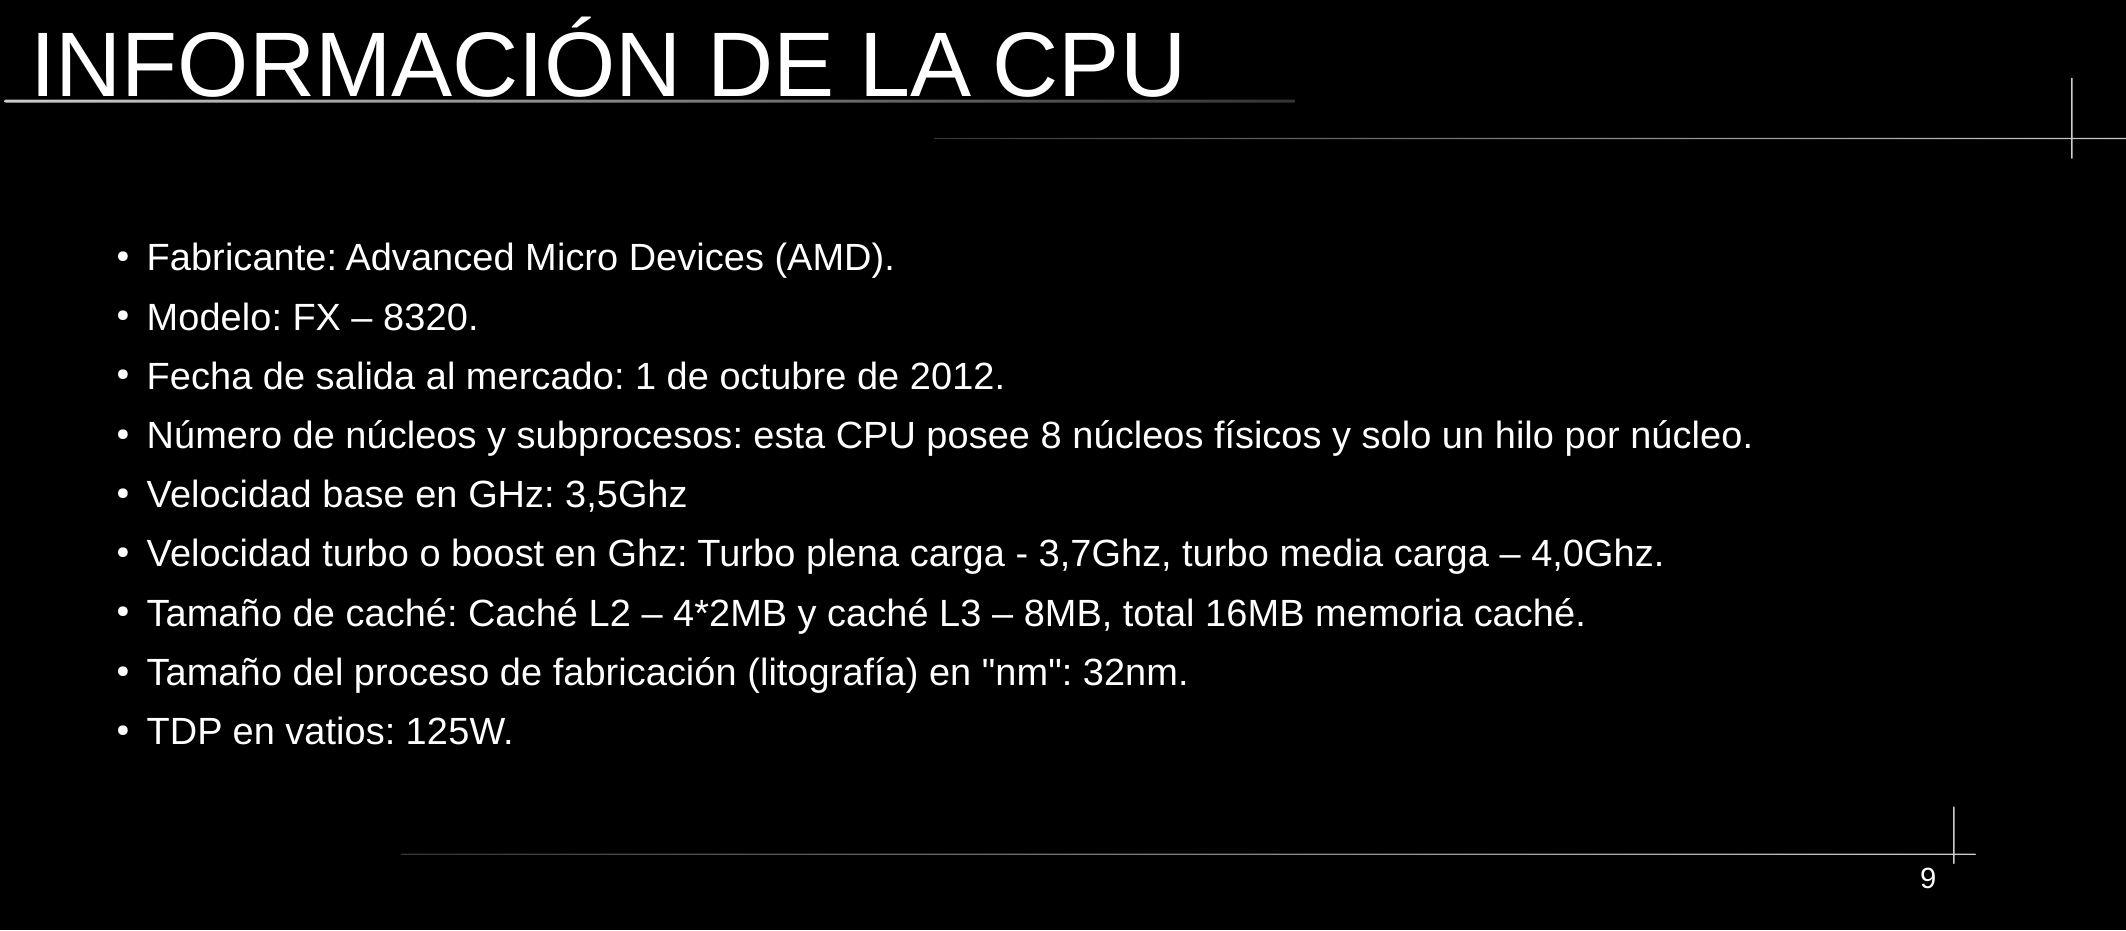

# INFORMACIÓN DE LA CPU
Fabricante: Advanced Micro Devices (AMD).
Modelo: FX – 8320.
Fecha de salida al mercado: 1 de octubre de 2012.
Número de núcleos y subprocesos: esta CPU posee 8 núcleos físicos y solo un hilo por núcleo.
Velocidad base en GHz: 3,5Ghz
Velocidad turbo o boost en Ghz: Turbo plena carga - 3,7Ghz, turbo media carga – 4,0Ghz.
Tamaño de caché: Caché L2 – 4*2MB y caché L3 – 8MB, total 16MB memoria caché.
Tamaño del proceso de fabricación (litografía) en "nm": 32nm.
TDP en vatios: 125W.
9